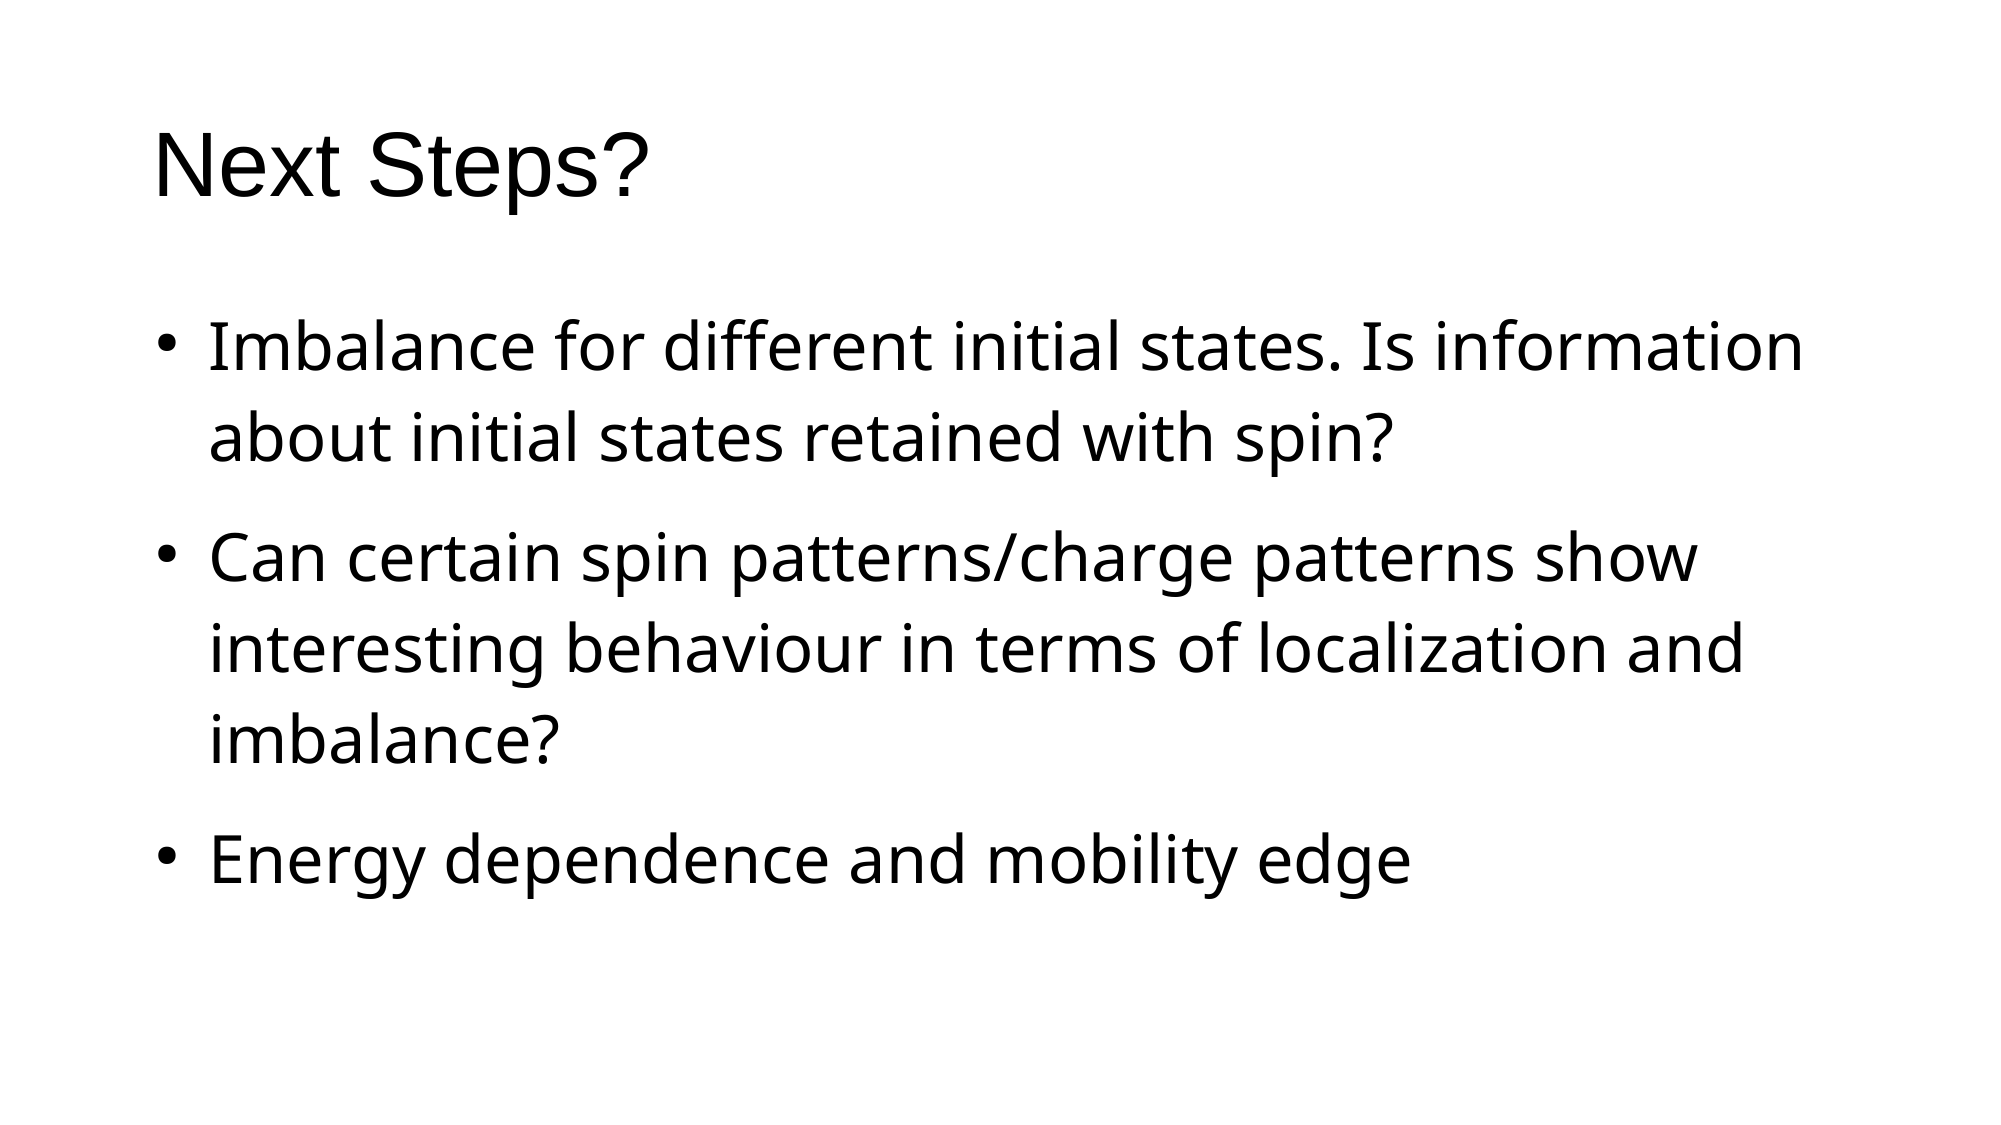

# Next Steps?
Imbalance for different initial states. Is information about initial states retained with spin?
Can certain spin patterns/charge patterns show interesting behaviour in terms of localization and imbalance?
Energy dependence and mobility edge